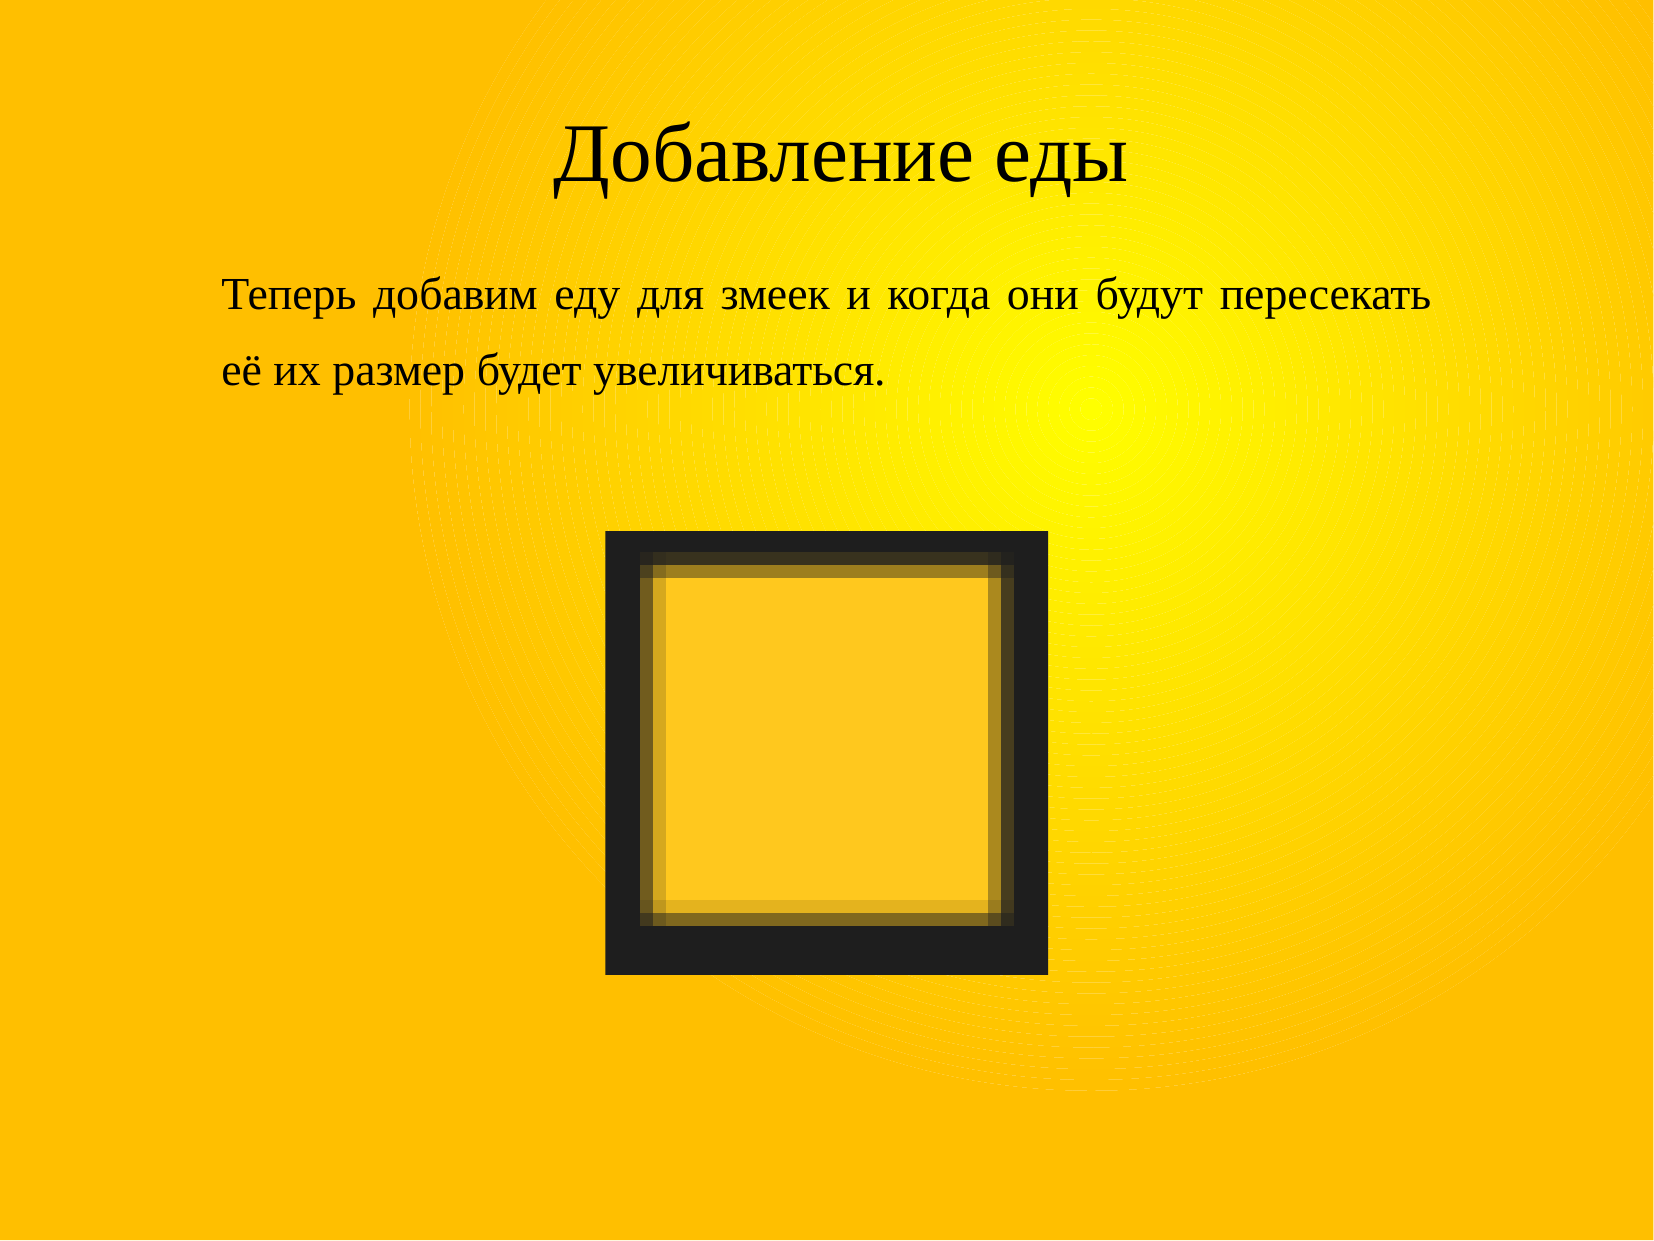

# Добавление еды
Теперь добавим еду для змеек и когда они будут пересекать её их размер будет увеличиваться.